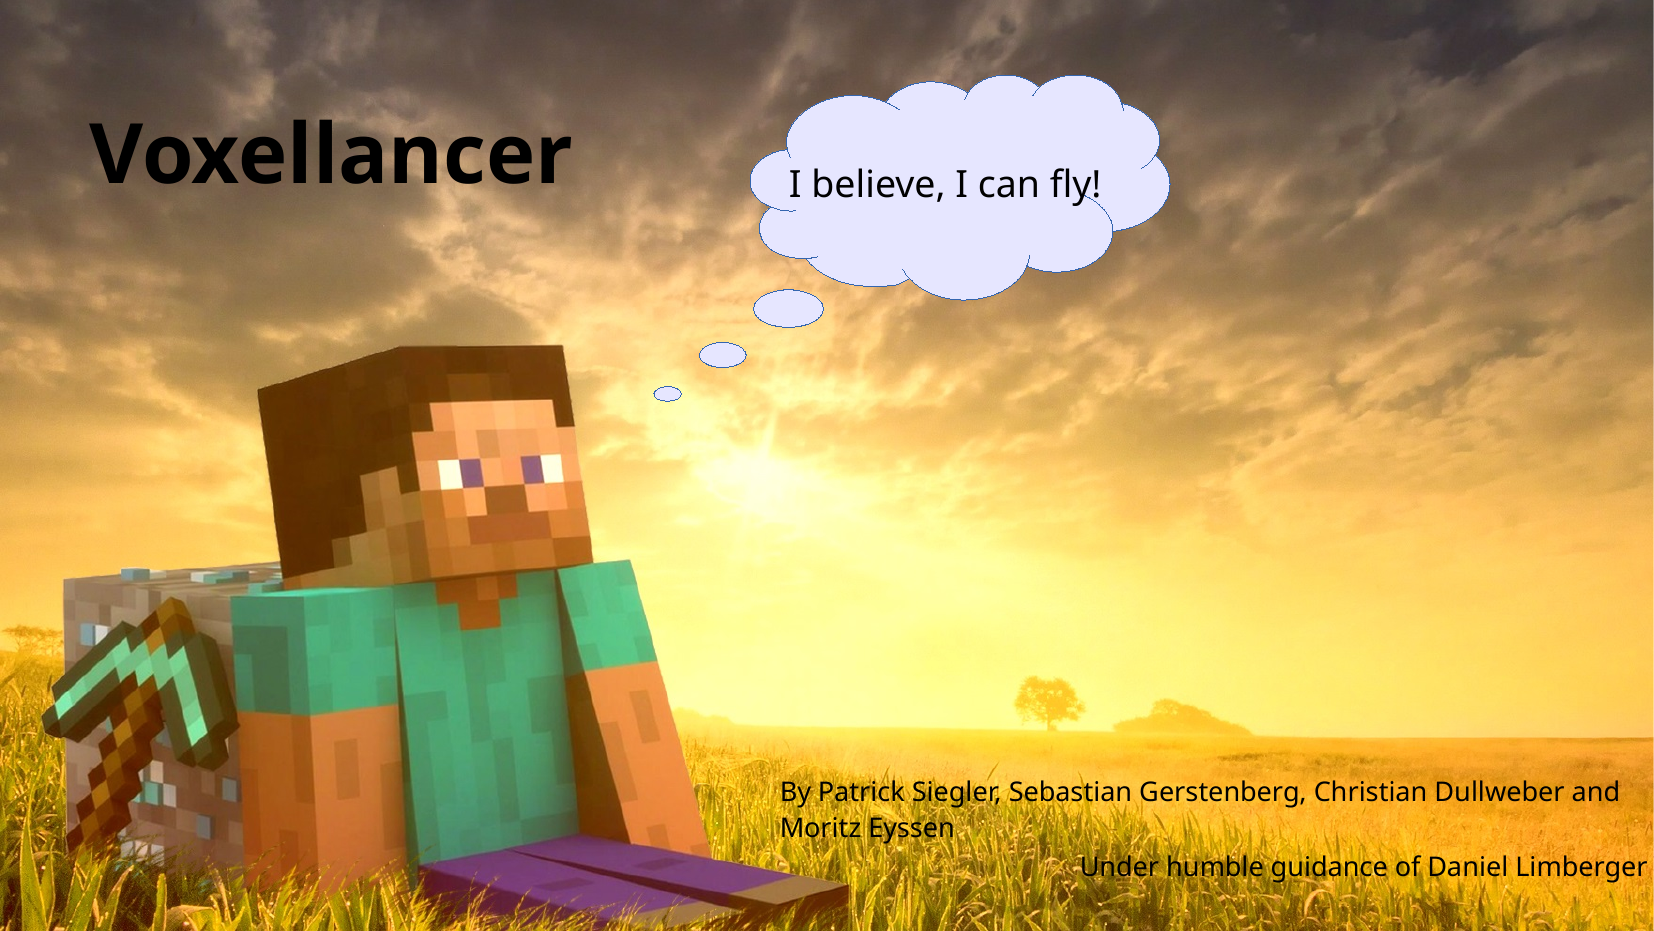

I believe, I can fly!
Voxellancer
By Patrick Siegler, Sebastian Gerstenberg, Christian Dullweber and
Moritz Eyssen
Under humble guidance of Daniel Limberger